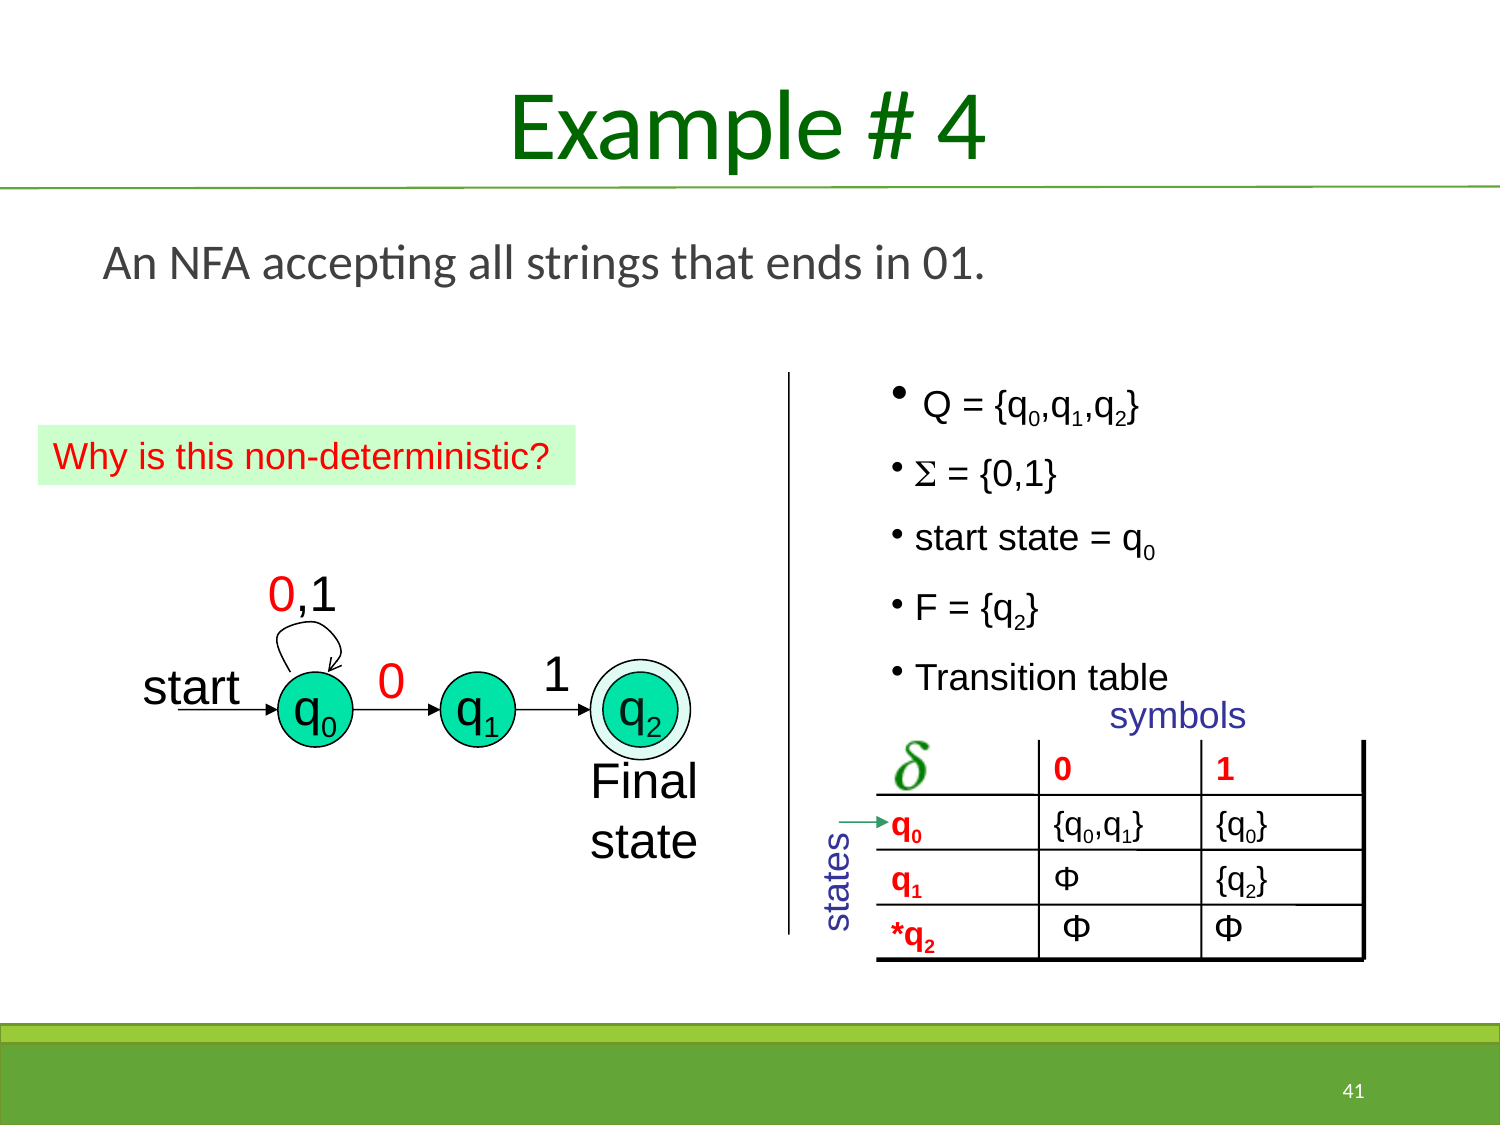

Example # 4
# An NFA accepting all strings that ends in 01.
 Q = {q0,q1,q2}
  = {0,1}
 start state = q0
 F = {q2}
 Transition table
symbols
0
1
q0
{q0,q1}
{q0}
q1
Φ
{q2}
states
*q2
Φ
Φ
Why is this non-deterministic?
0,1
1
q2
0
q1
start
q0
Final
state
41